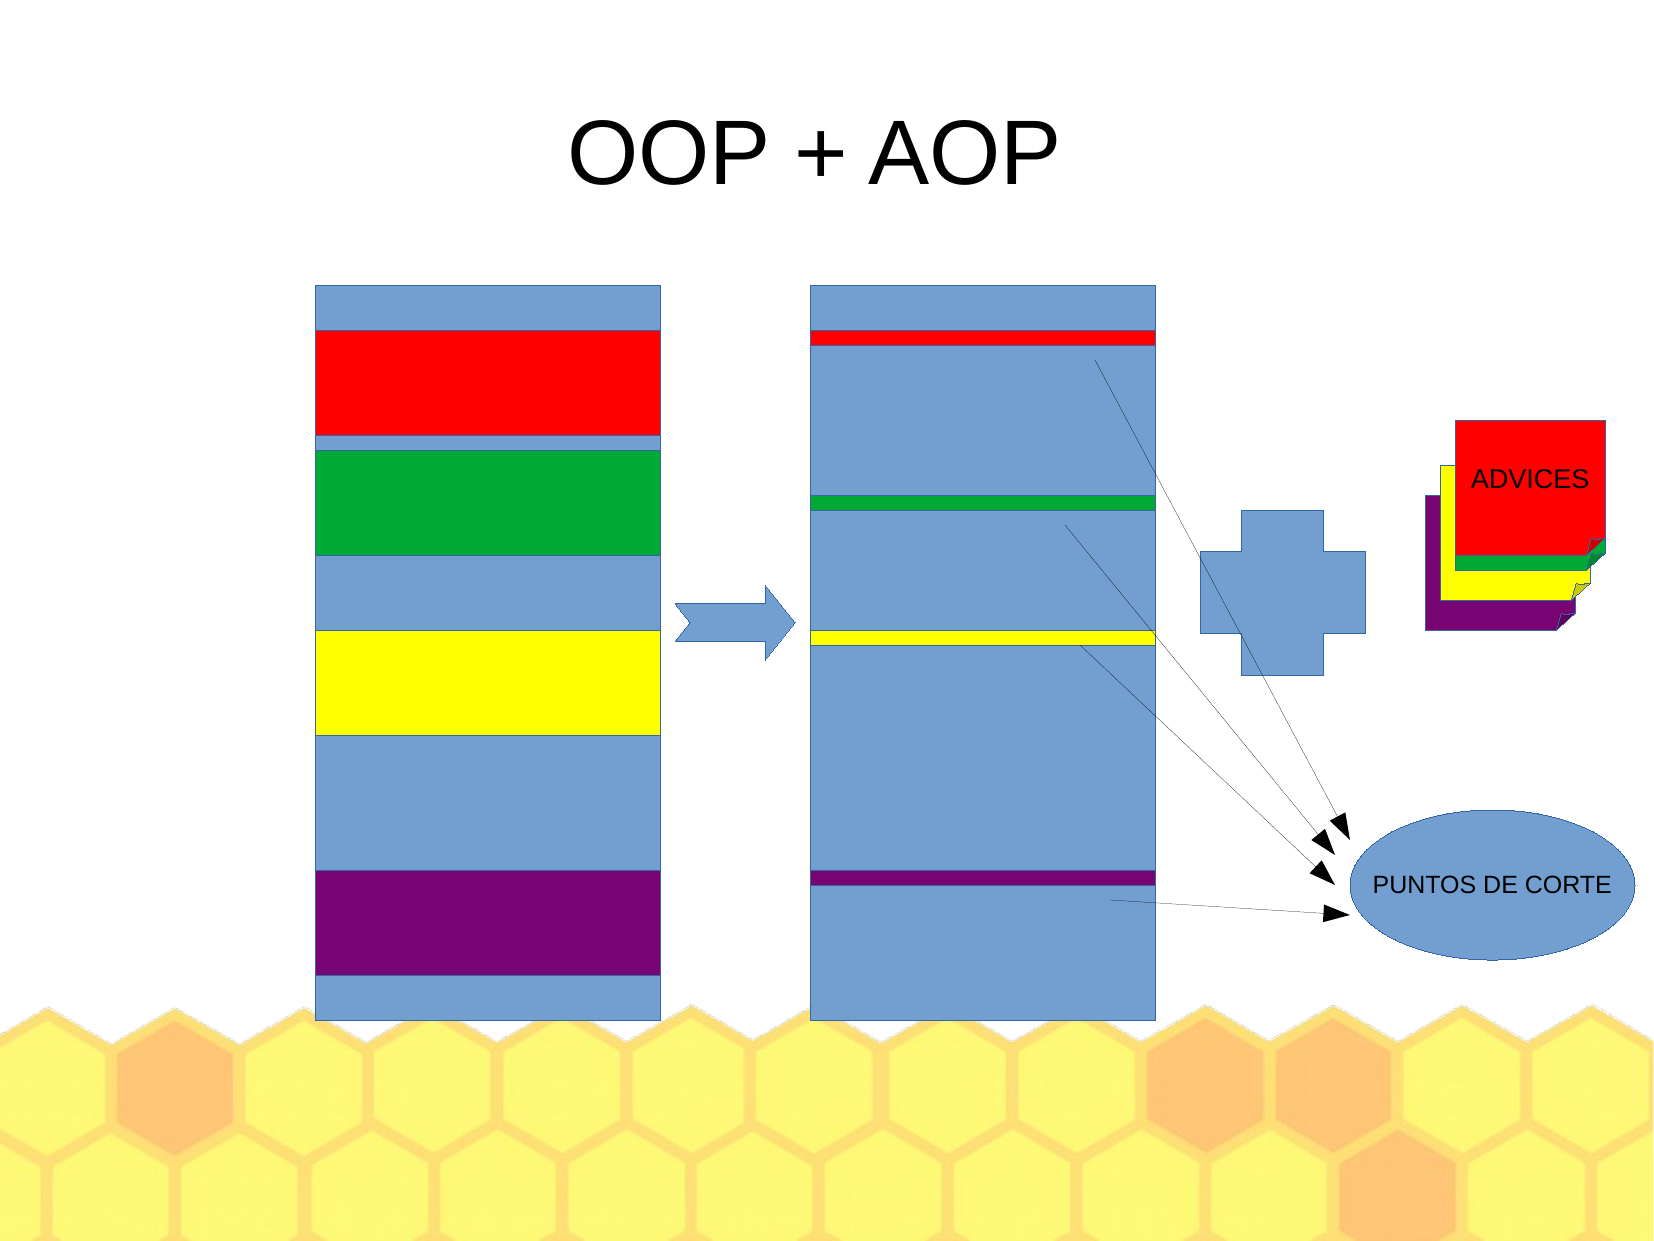

# OOP + AOP
ADVICES
PUNTOS DE CORTE